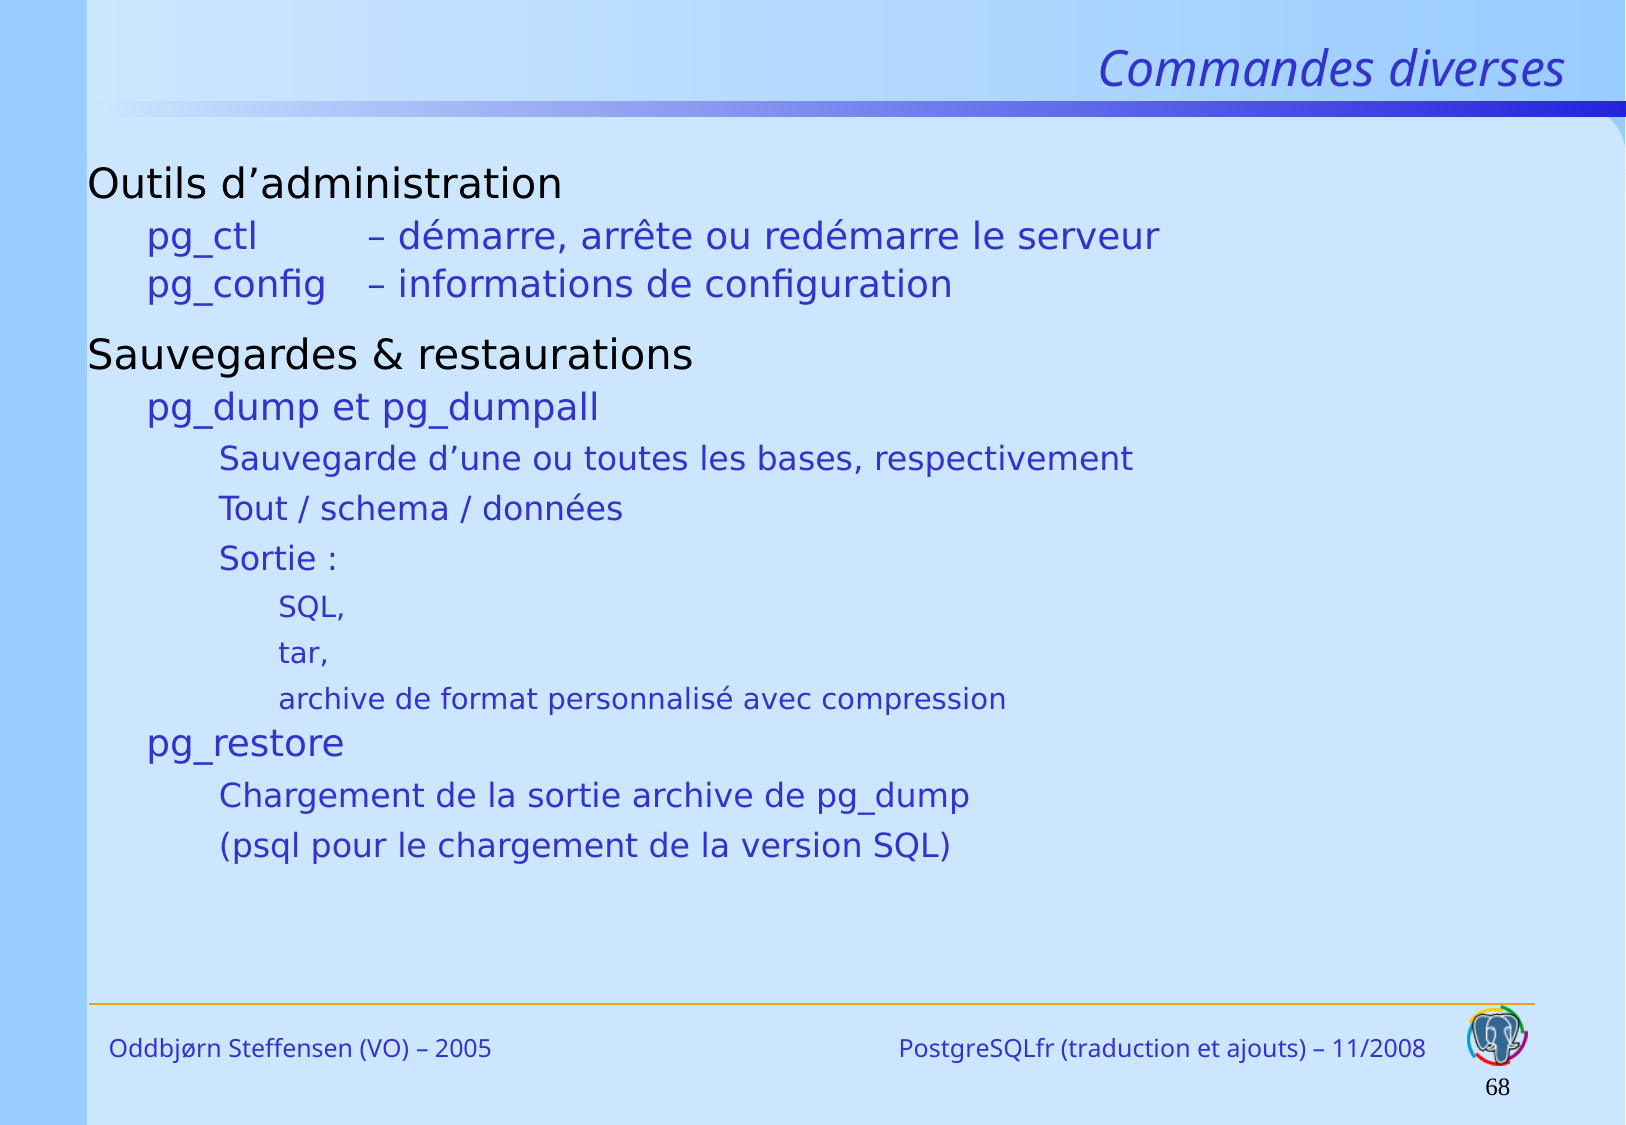

# Commandes diverses
Outils d’administration
pg_ctl 		– démarre, arrête ou redémarre le serveur
pg_config 	– informations de configuration
Sauvegardes & restaurations
pg_dump et pg_dumpall
Sauvegarde d’une ou toutes les bases, respectivement
Tout / schema / données
Sortie :
SQL,
tar,
archive de format personnalisé avec compression
pg_restore
Chargement de la sortie archive de pg_dump
(psql pour le chargement de la version SQL)